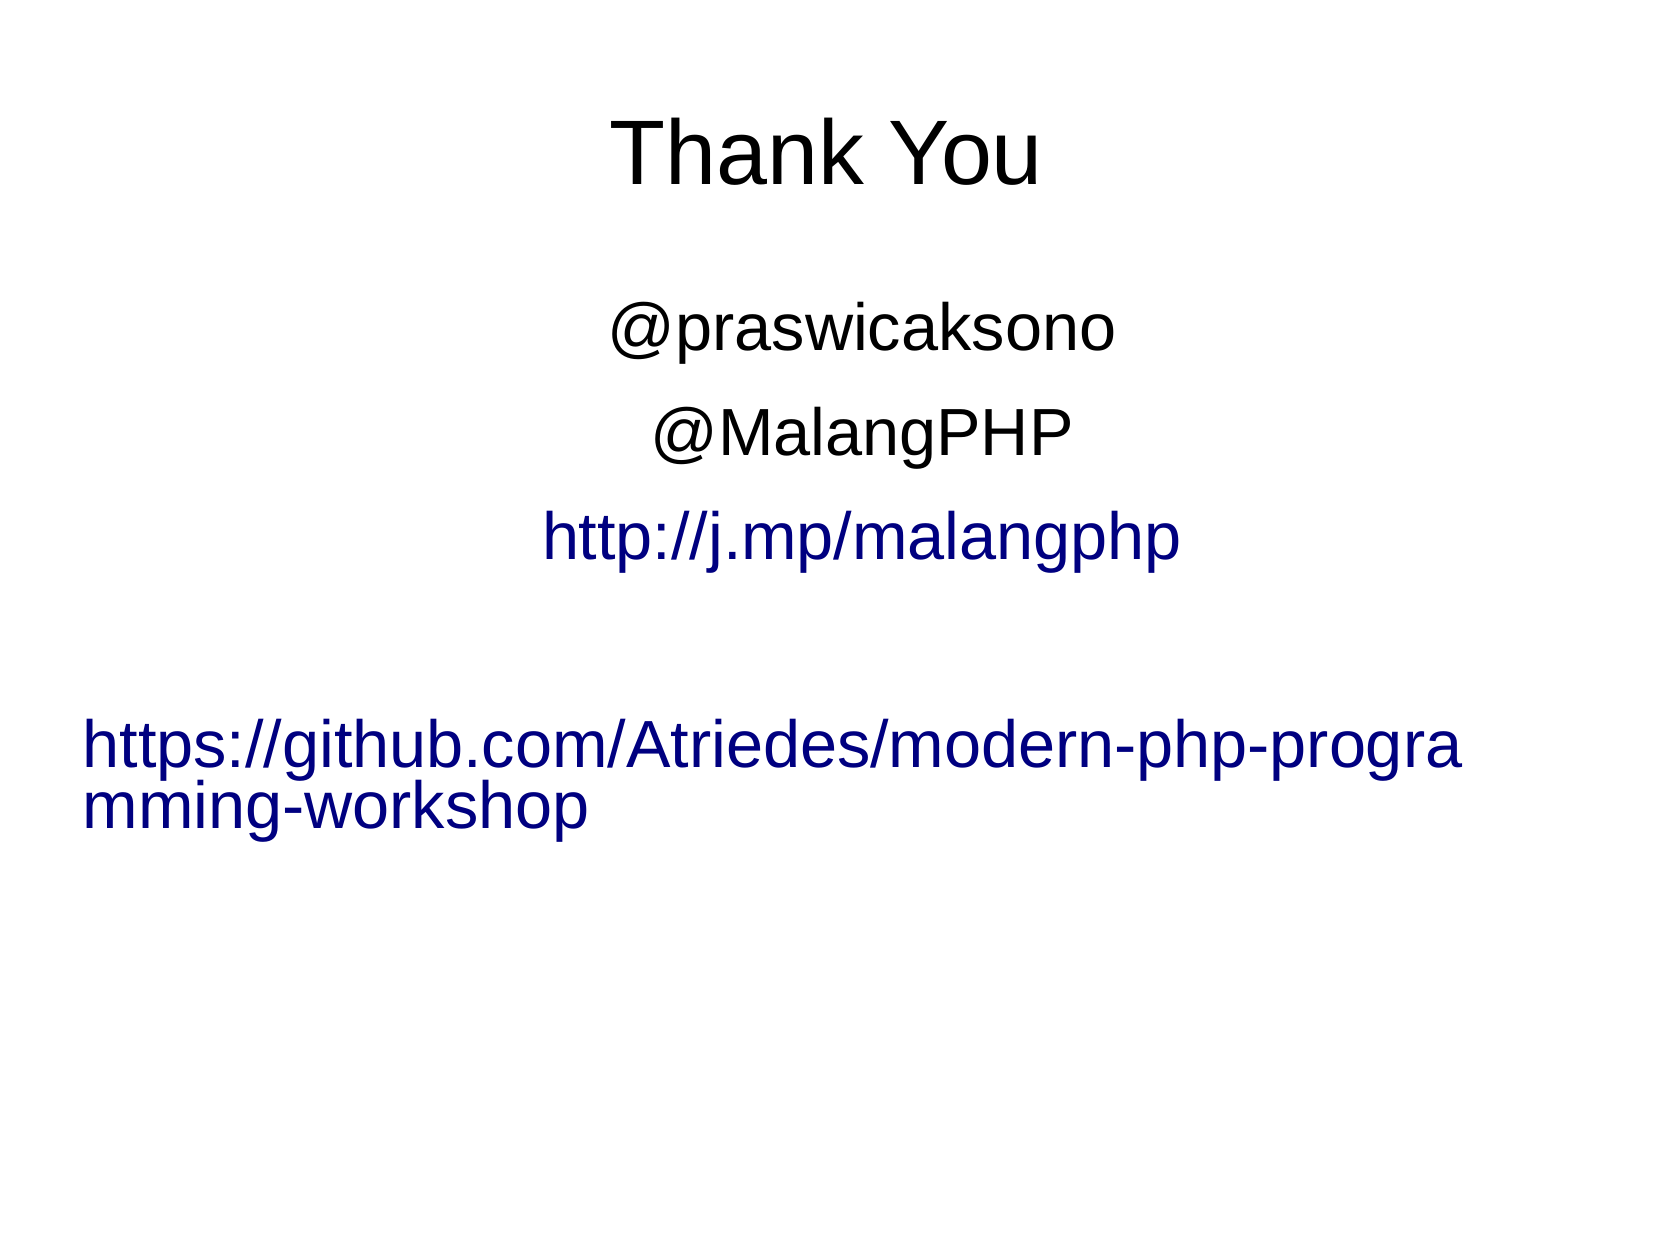

# Thank You
@praswicaksono
@MalangPHP
http://j.mp/malangphp
https://github.com/Atriedes/modern-php-programming-workshop